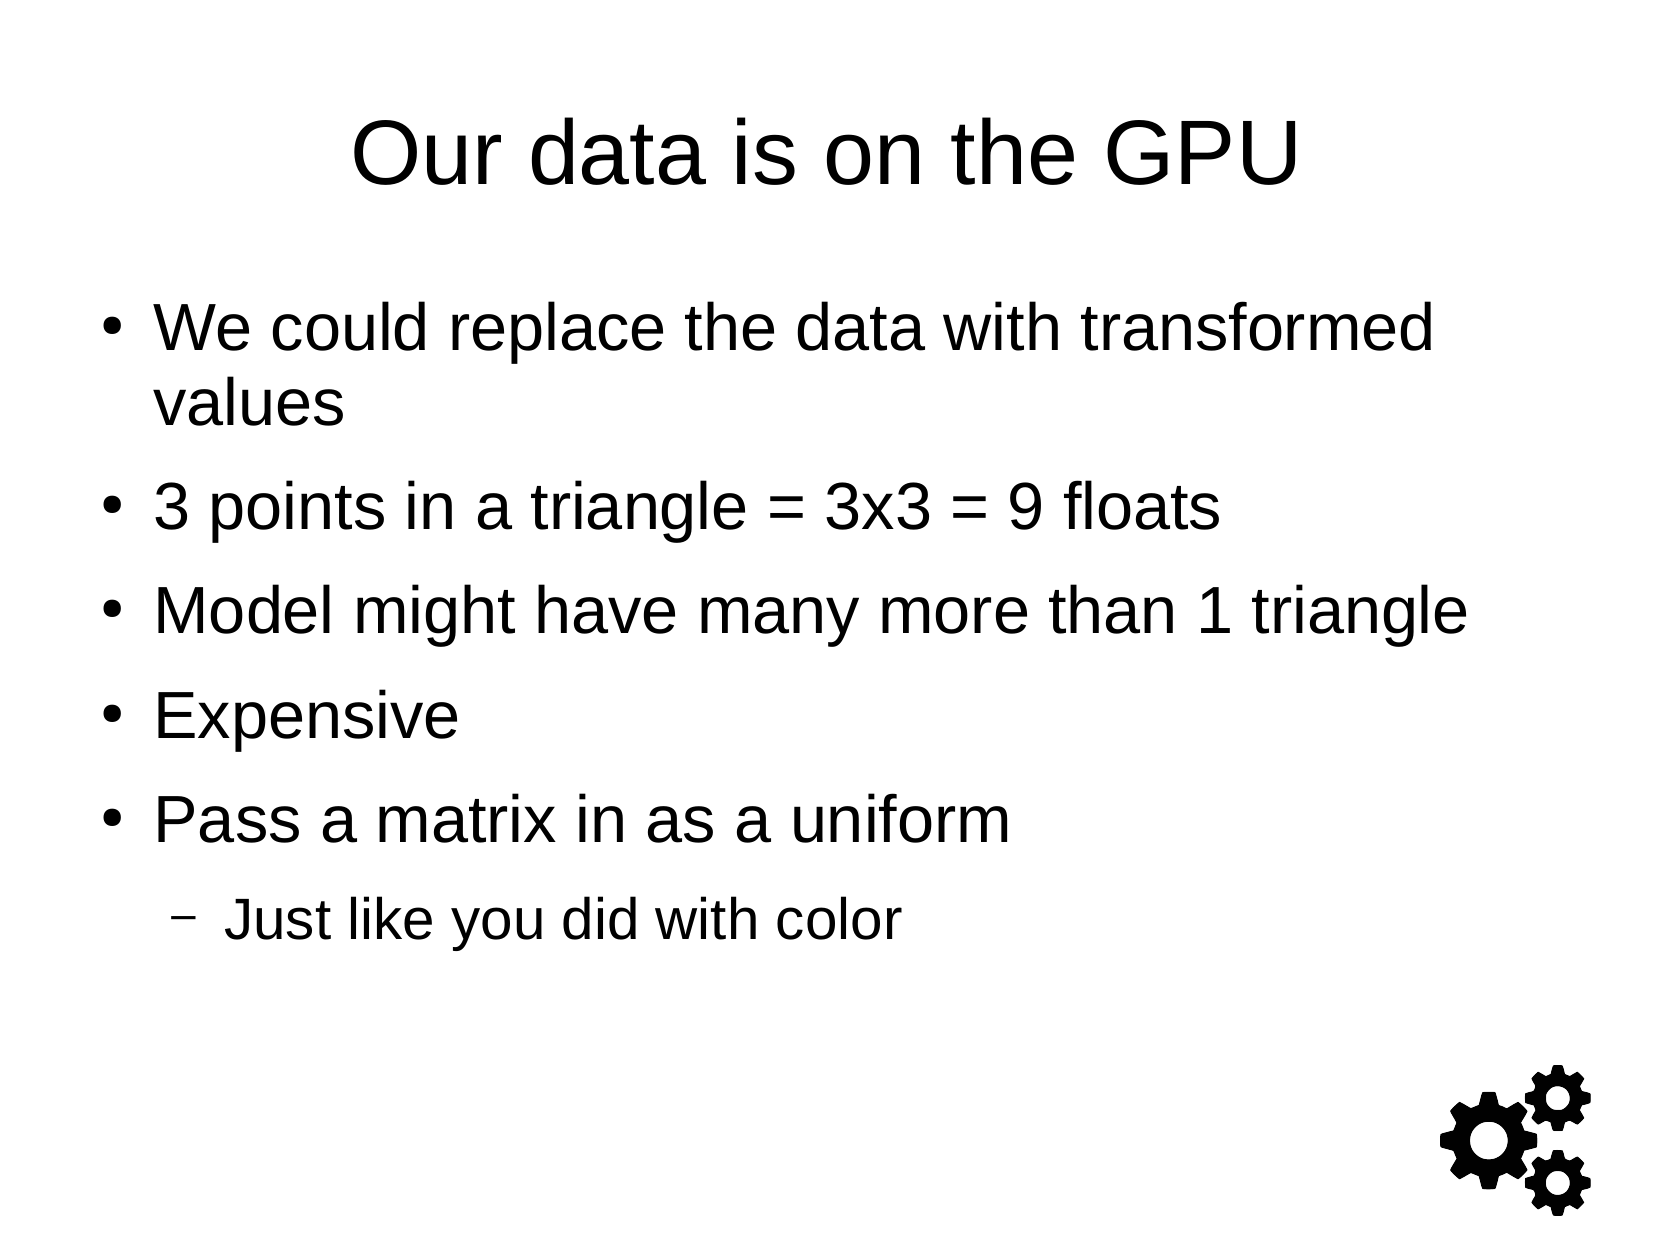

# Our data is on the GPU
We could replace the data with transformed values
3 points in a triangle = 3x3 = 9 floats
Model might have many more than 1 triangle
Expensive
Pass a matrix in as a uniform
Just like you did with color